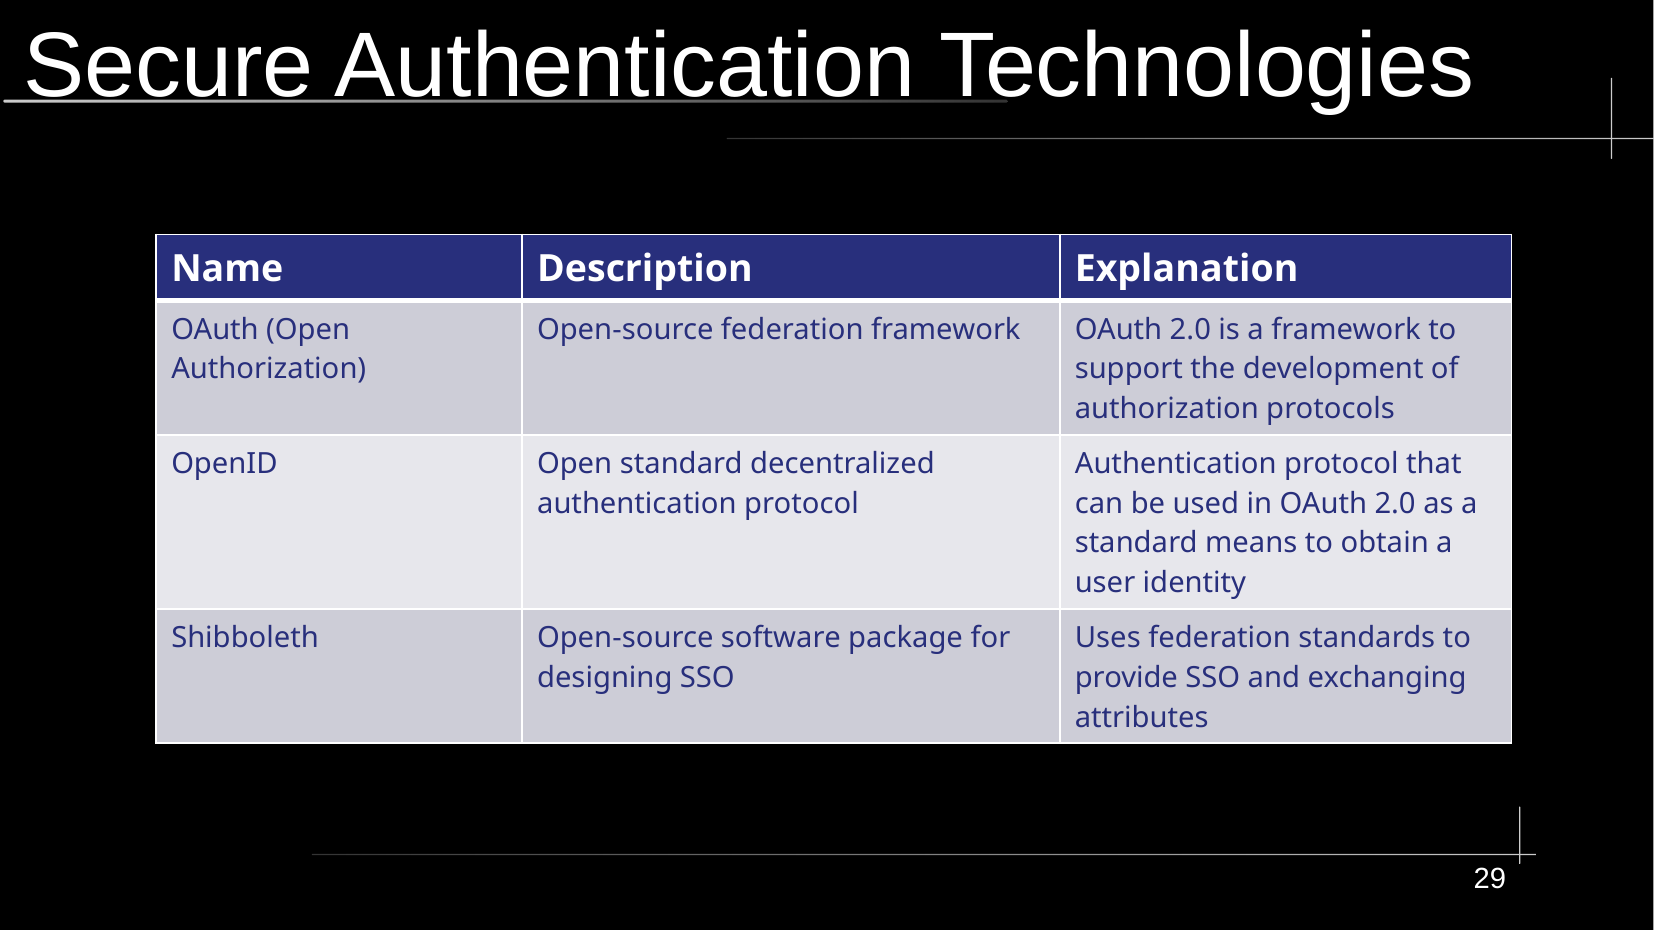

# Secure Authentication Technologies
| Name | Description | Explanation |
| --- | --- | --- |
| OAuth (Open Authorization) | Open-source federation framework | OAuth 2.0 is a framework to support the development of authorization protocols |
| OpenID | Open standard decentralized authentication protocol | Authentication protocol that can be used in OAuth 2.0 as a standard means to obtain a user identity |
| Shibboleth | Open-source software package for designing SSO | Uses federation standards to provide SSO and exchanging attributes |
29